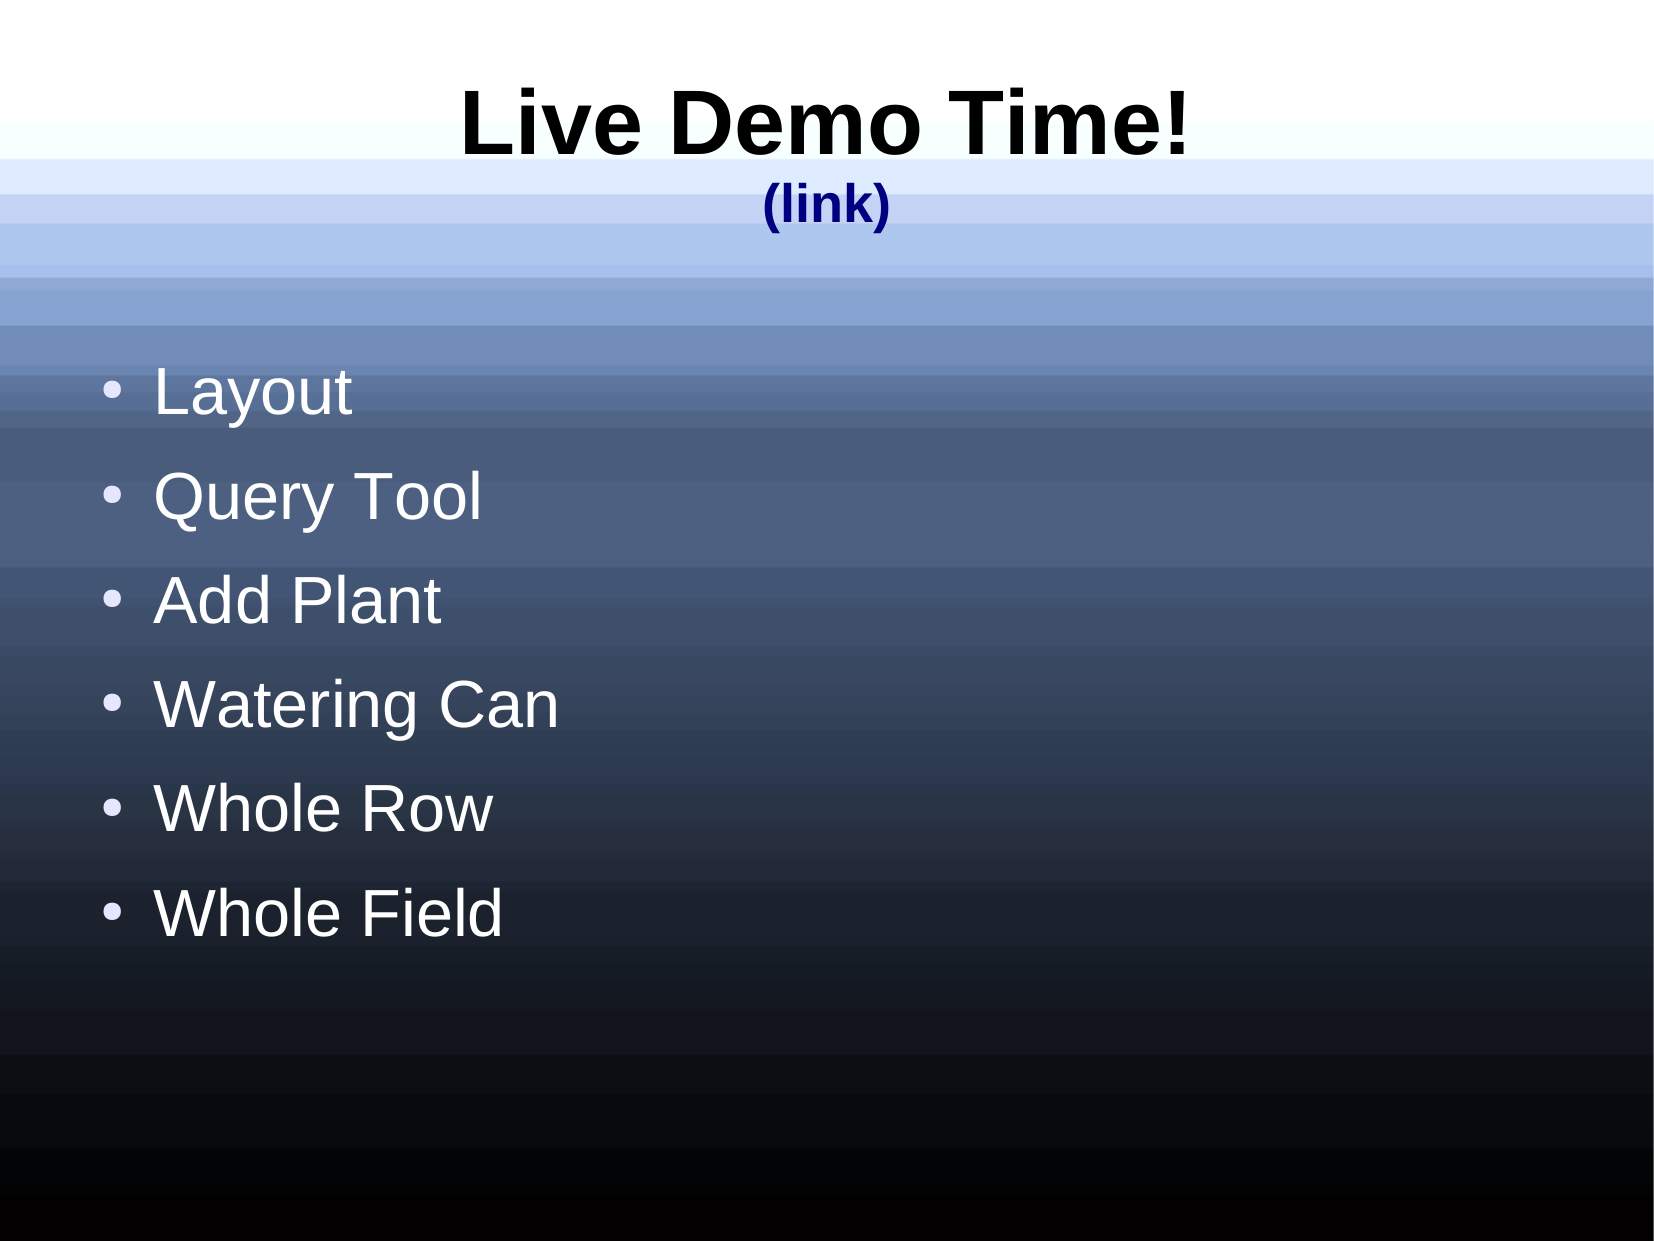

# Live Demo Time! (link)
Layout
Query Tool
Add Plant
Watering Can
Whole Row
Whole Field